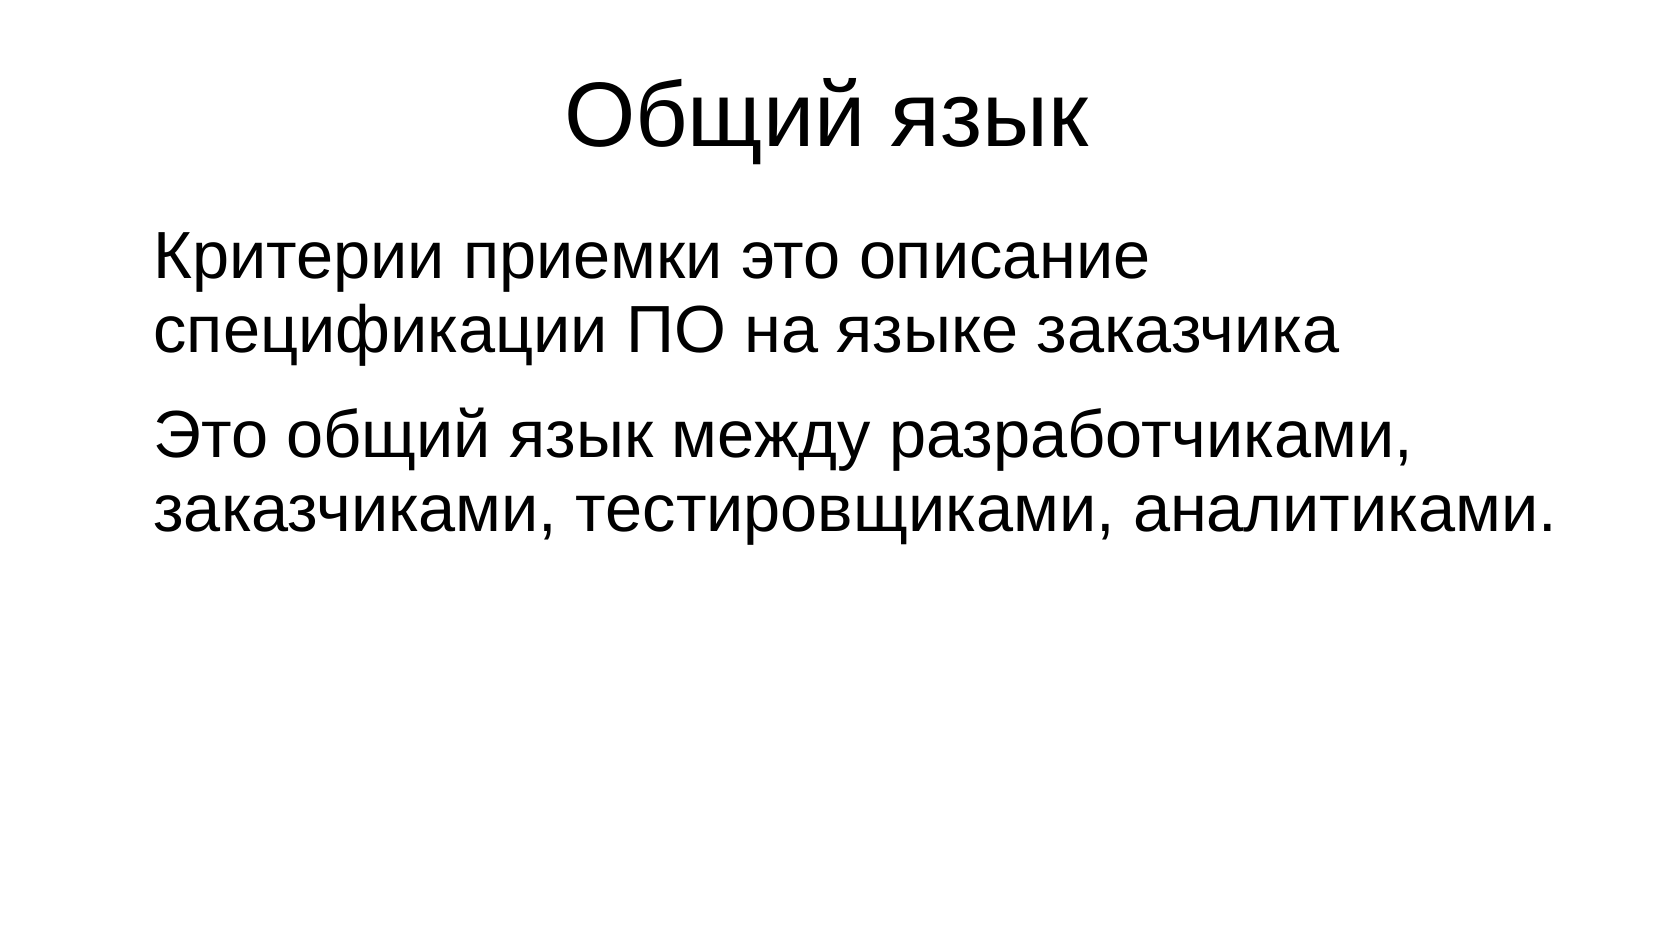

# Общий язык
Критерии приемки это описание спецификации ПО на языке заказчика
Это общий язык между разработчиками, заказчиками, тестировщиками, аналитиками.